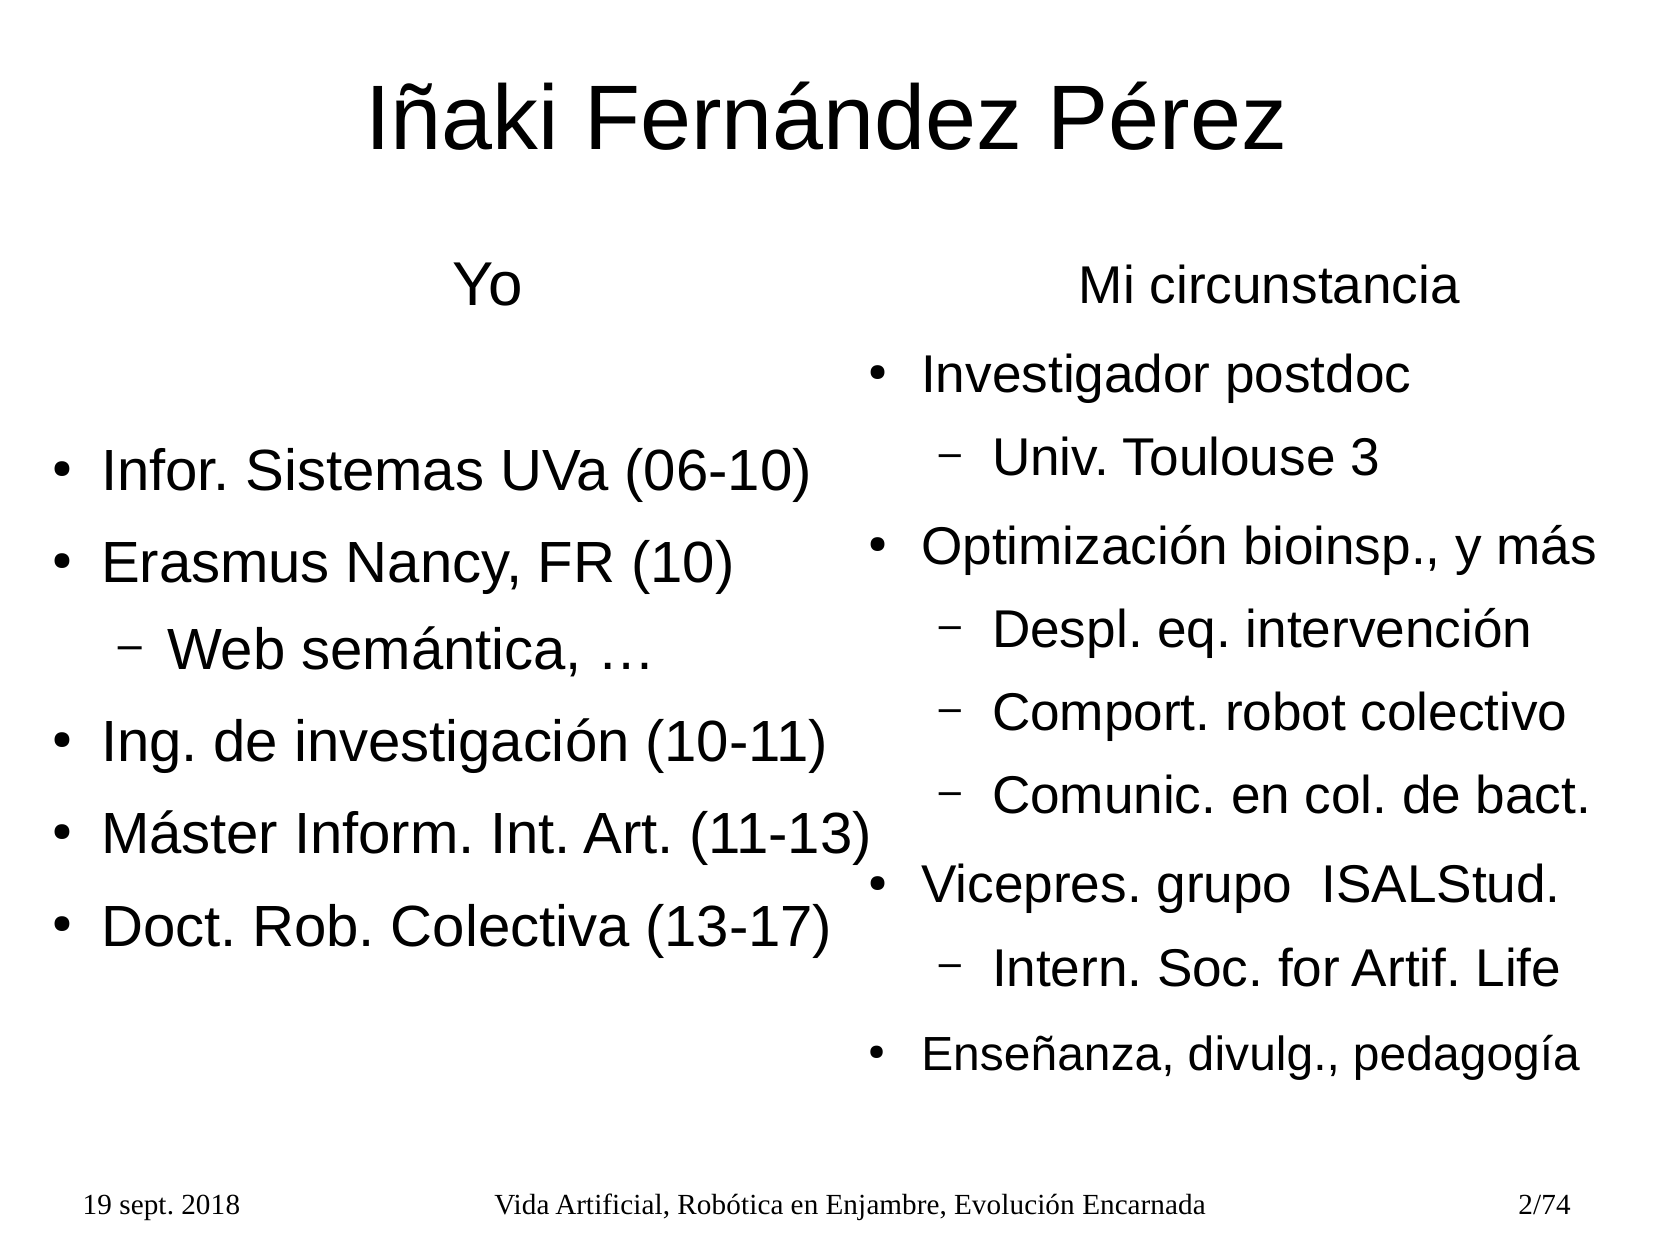

# Iñaki Fernández Pérez
Yo
Infor. Sistemas UVa (06-10)
Erasmus Nancy, FR (10)
Web semántica, …
Ing. de investigación (10-11)
Máster Inform. Int. Art. (11-13)
Doct. Rob. Colectiva (13-17)
Mi circunstancia
Investigador postdoc
Univ. Toulouse 3
Optimización bioinsp., y más
Despl. eq. intervención
Comport. robot colectivo
Comunic. en col. de bact.
Vicepres. grupo ISALStud.
Intern. Soc. for Artif. Life
Enseñanza, divulg., pedagogía
19 sept. 2018
Vida Artificial, Robótica en Enjambre, Evolución Encarnada
2